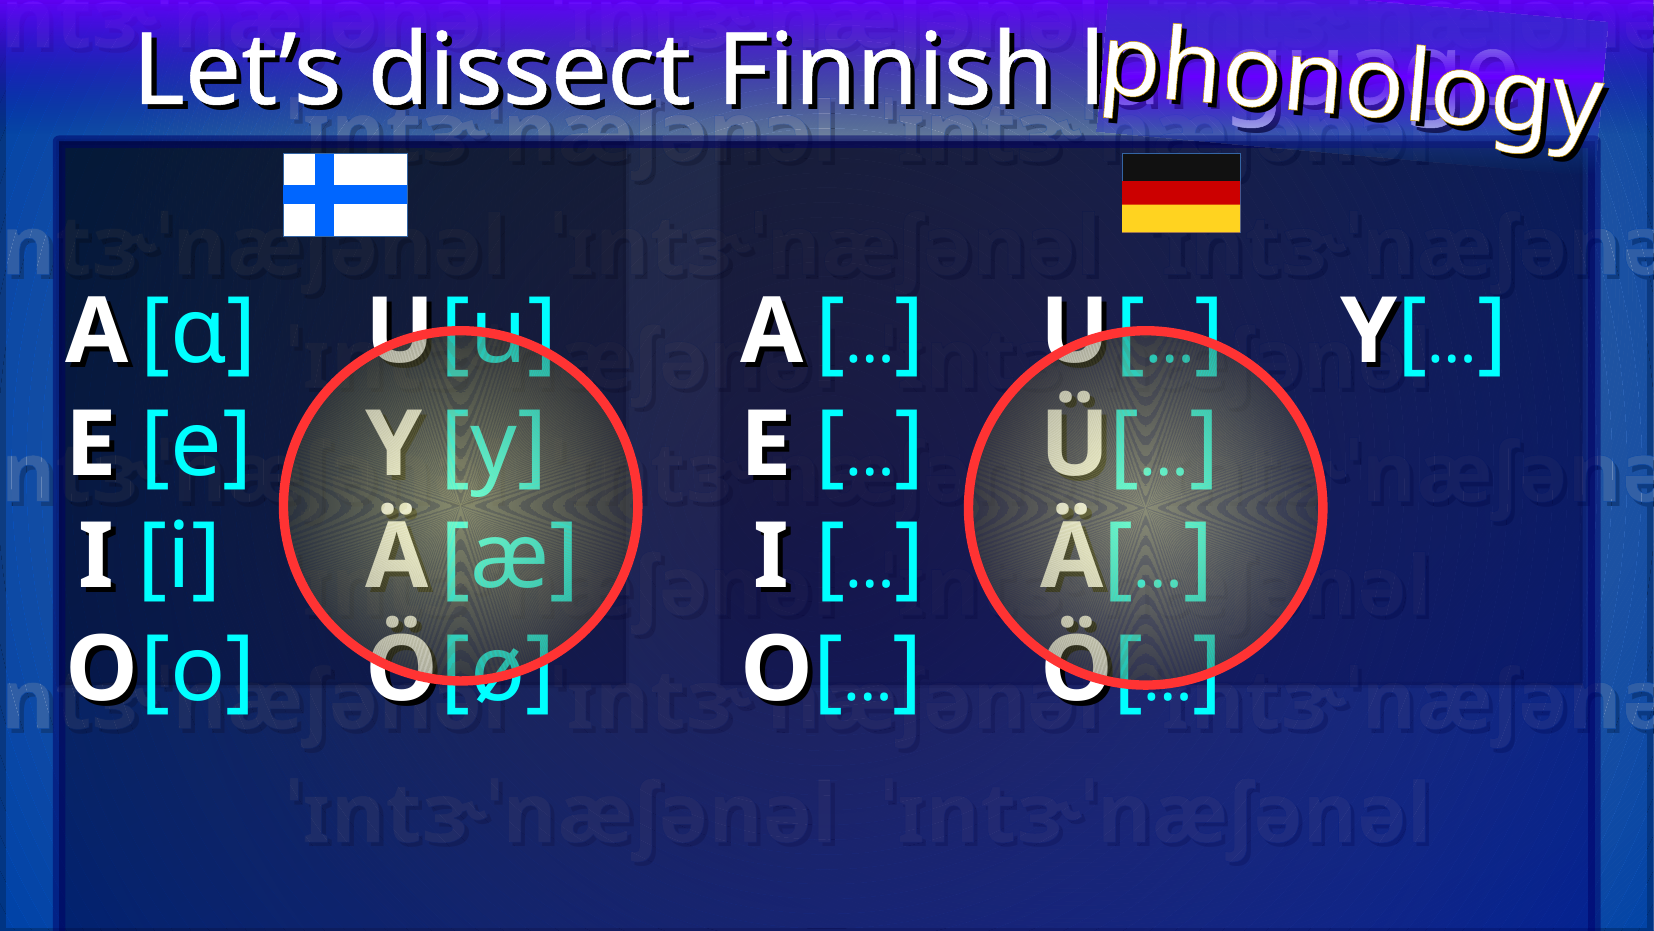

# Let’s dissect Finnish language
phonology
ˈɪntɝˈnæʃənəl ˈɪntɝˈnæʃənəl ˈɪntɝˈnæʃənəl
 ˈɪntɝˈnæʃənəl ˈɪntɝˈnæʃənəl
ˈɪntɝˈnæʃənəl ˈɪntɝˈnæʃənəl ˈɪntɝˈnæʃənəl
 ˈɪntɝˈnæʃənəl ˈɪntɝˈnæʃənəl
ˈɪntɝˈnæʃənəl ˈɪntɝˈnæʃənəl ˈɪntɝˈnæʃənəl
 ˈɪntɝˈnæʃənəl ˈɪntɝˈnæʃənəl
ˈɪntɝˈnæʃənəl ˈɪntɝˈnæʃənəl ˈɪntɝˈnæʃənəl
 ˈɪntɝˈnæʃənəl ˈɪntɝˈnæʃənəl
A	[ɑ]		U	[u]			A	[…]		U	[…]		Y[…]
E	[e]		Y	[y]			E	[…]		Ü[…]
 I [i]		Ä	[æ]			 I	[…]		Ä[…]
O	[o]		Ö	[ø]			O[…]		Ö[…]